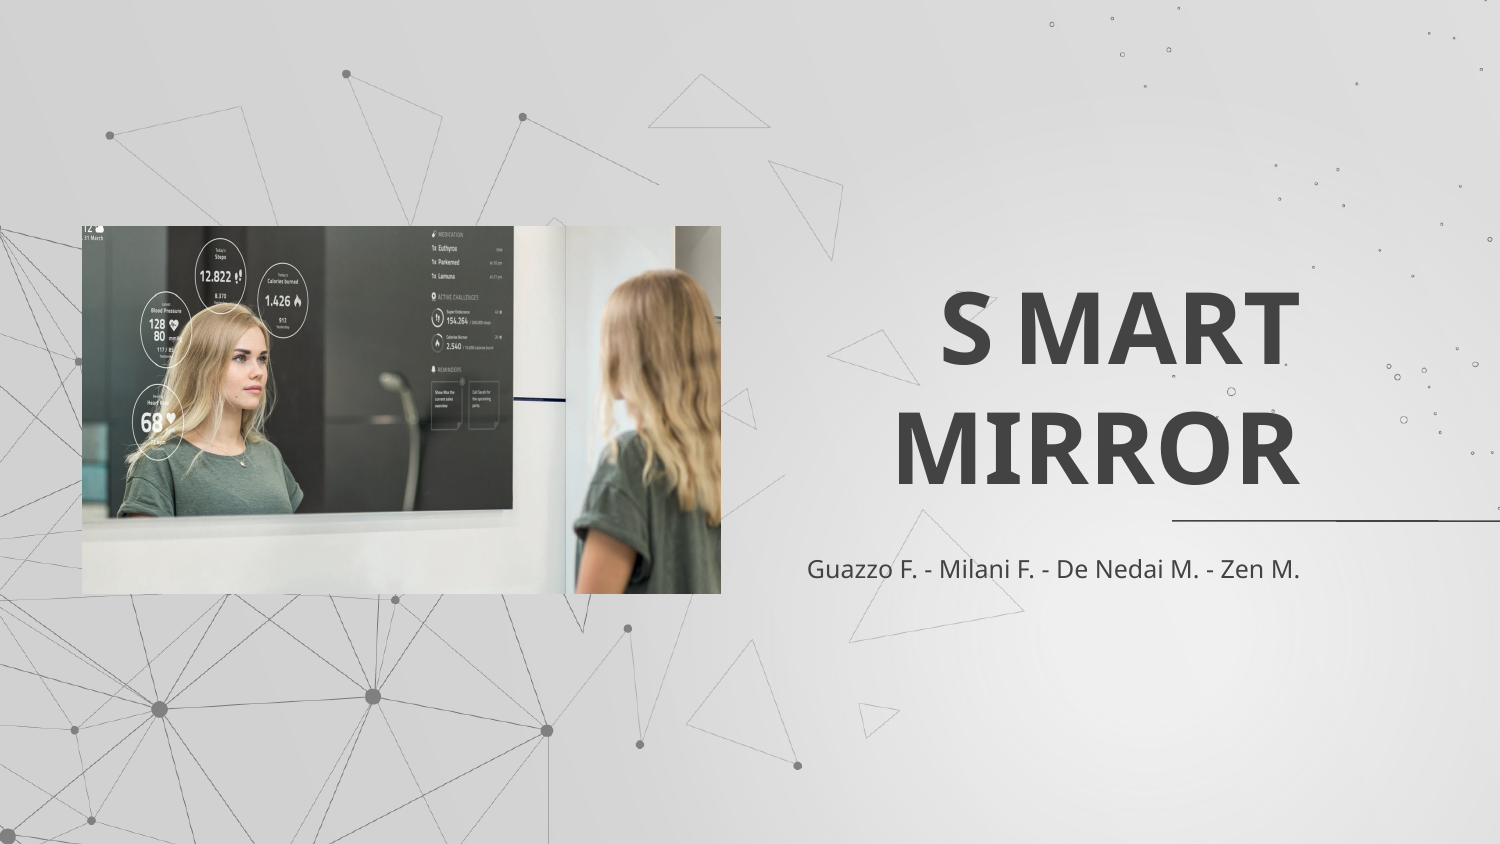

S	MART
MIRROR
# Guazzo F. - Milani F. - De Nedai M. - Zen M.